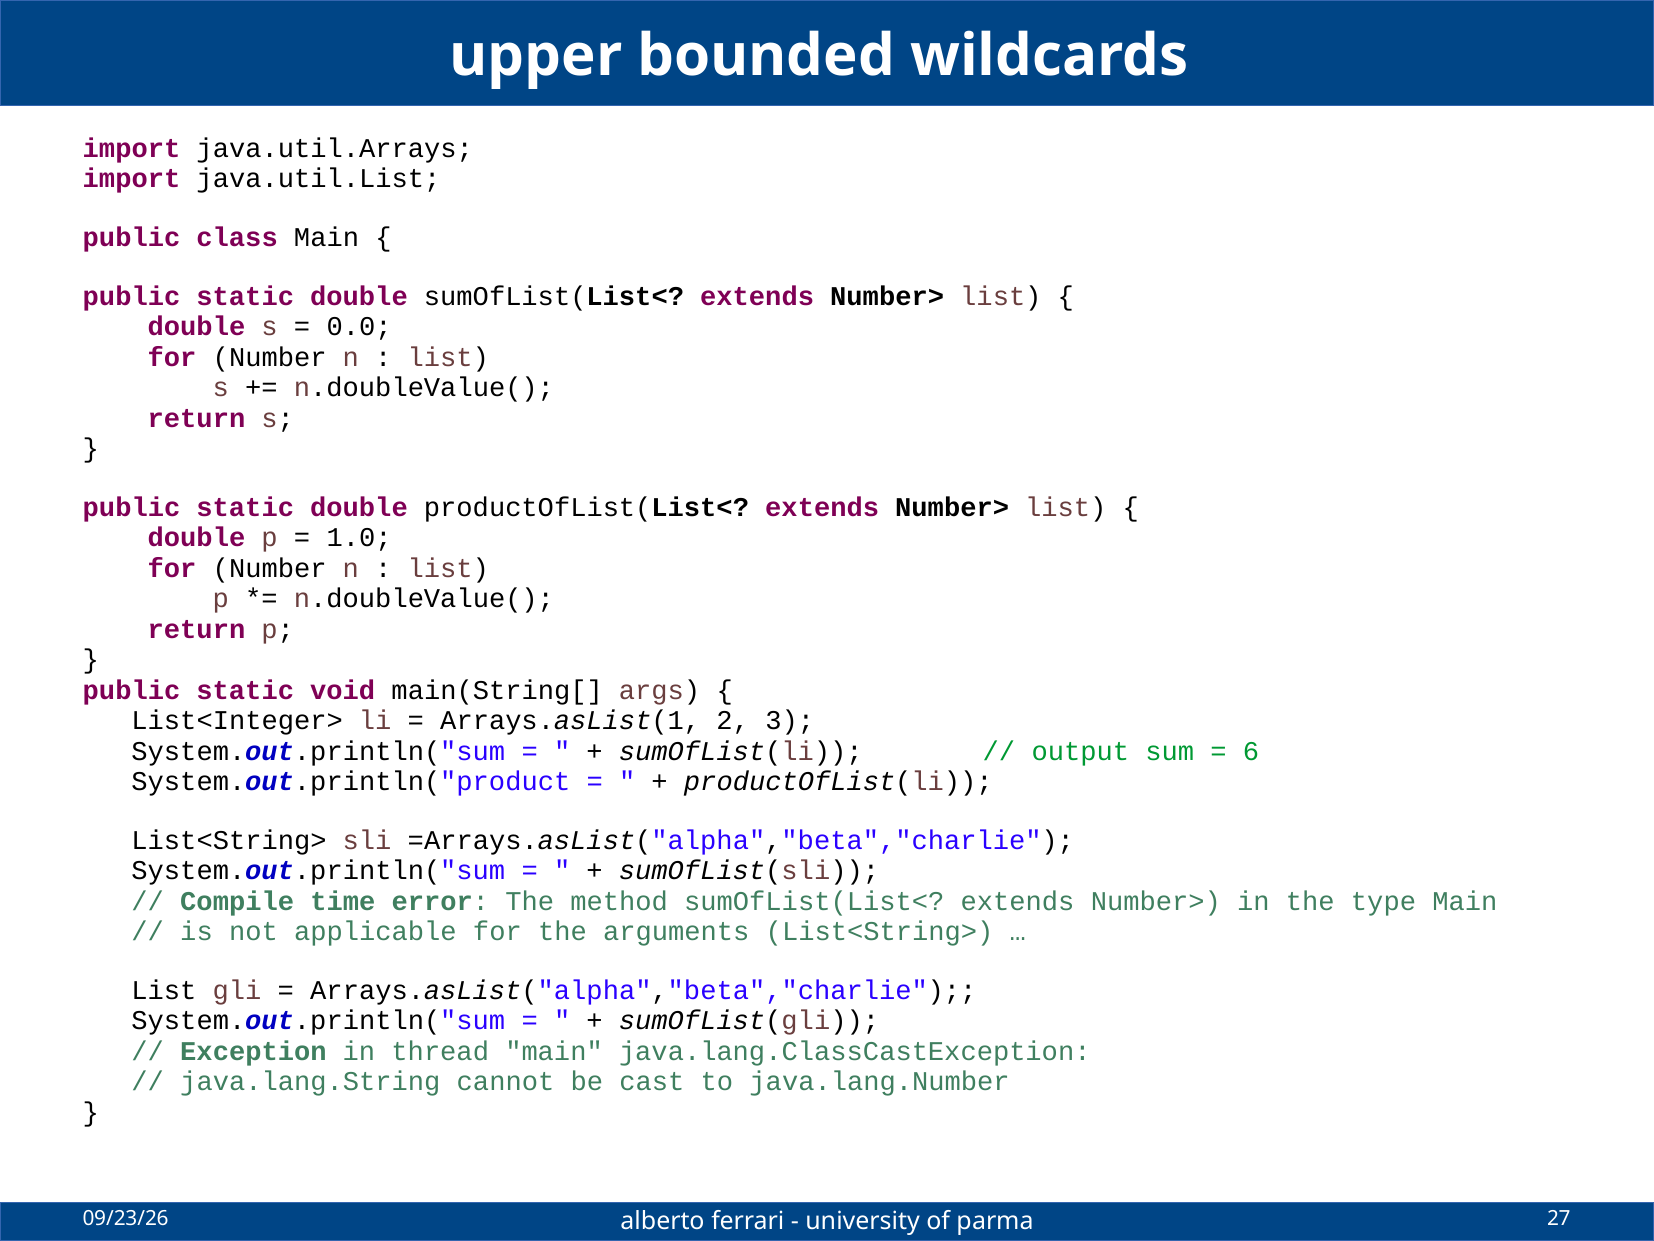

# upper bounded wildcards
import java.util.Arrays;
import java.util.List;
public class Main {
public static double sumOfList(List<? extends Number> list) {
 double s = 0.0;
 for (Number n : list)
 s += n.doubleValue();
 return s;
}
public static double productOfList(List<? extends Number> list) {
 double p = 1.0;
 for (Number n : list)
 p *= n.doubleValue();
 return p;
}
public static void main(String[] args) {
 List<Integer> li = Arrays.asList(1, 2, 3);
 System.out.println("sum = " + sumOfList(li));		// output sum = 6
 System.out.println("product = " + productOfList(li));
 List<String> sli =Arrays.asList("alpha","beta","charlie");
 System.out.println("sum = " + sumOfList(sli));
 // Compile time error: The method sumOfList(List<? extends Number>) in the type Main
 // is not applicable for the arguments (List<String>) …
 List gli = Arrays.asList("alpha","beta","charlie");;
 System.out.println("sum = " + sumOfList(gli));
 // Exception in thread "main" java.lang.ClassCastException:
 // java.lang.String cannot be cast to java.lang.Number
}
alberto ferrari - university of parma
27